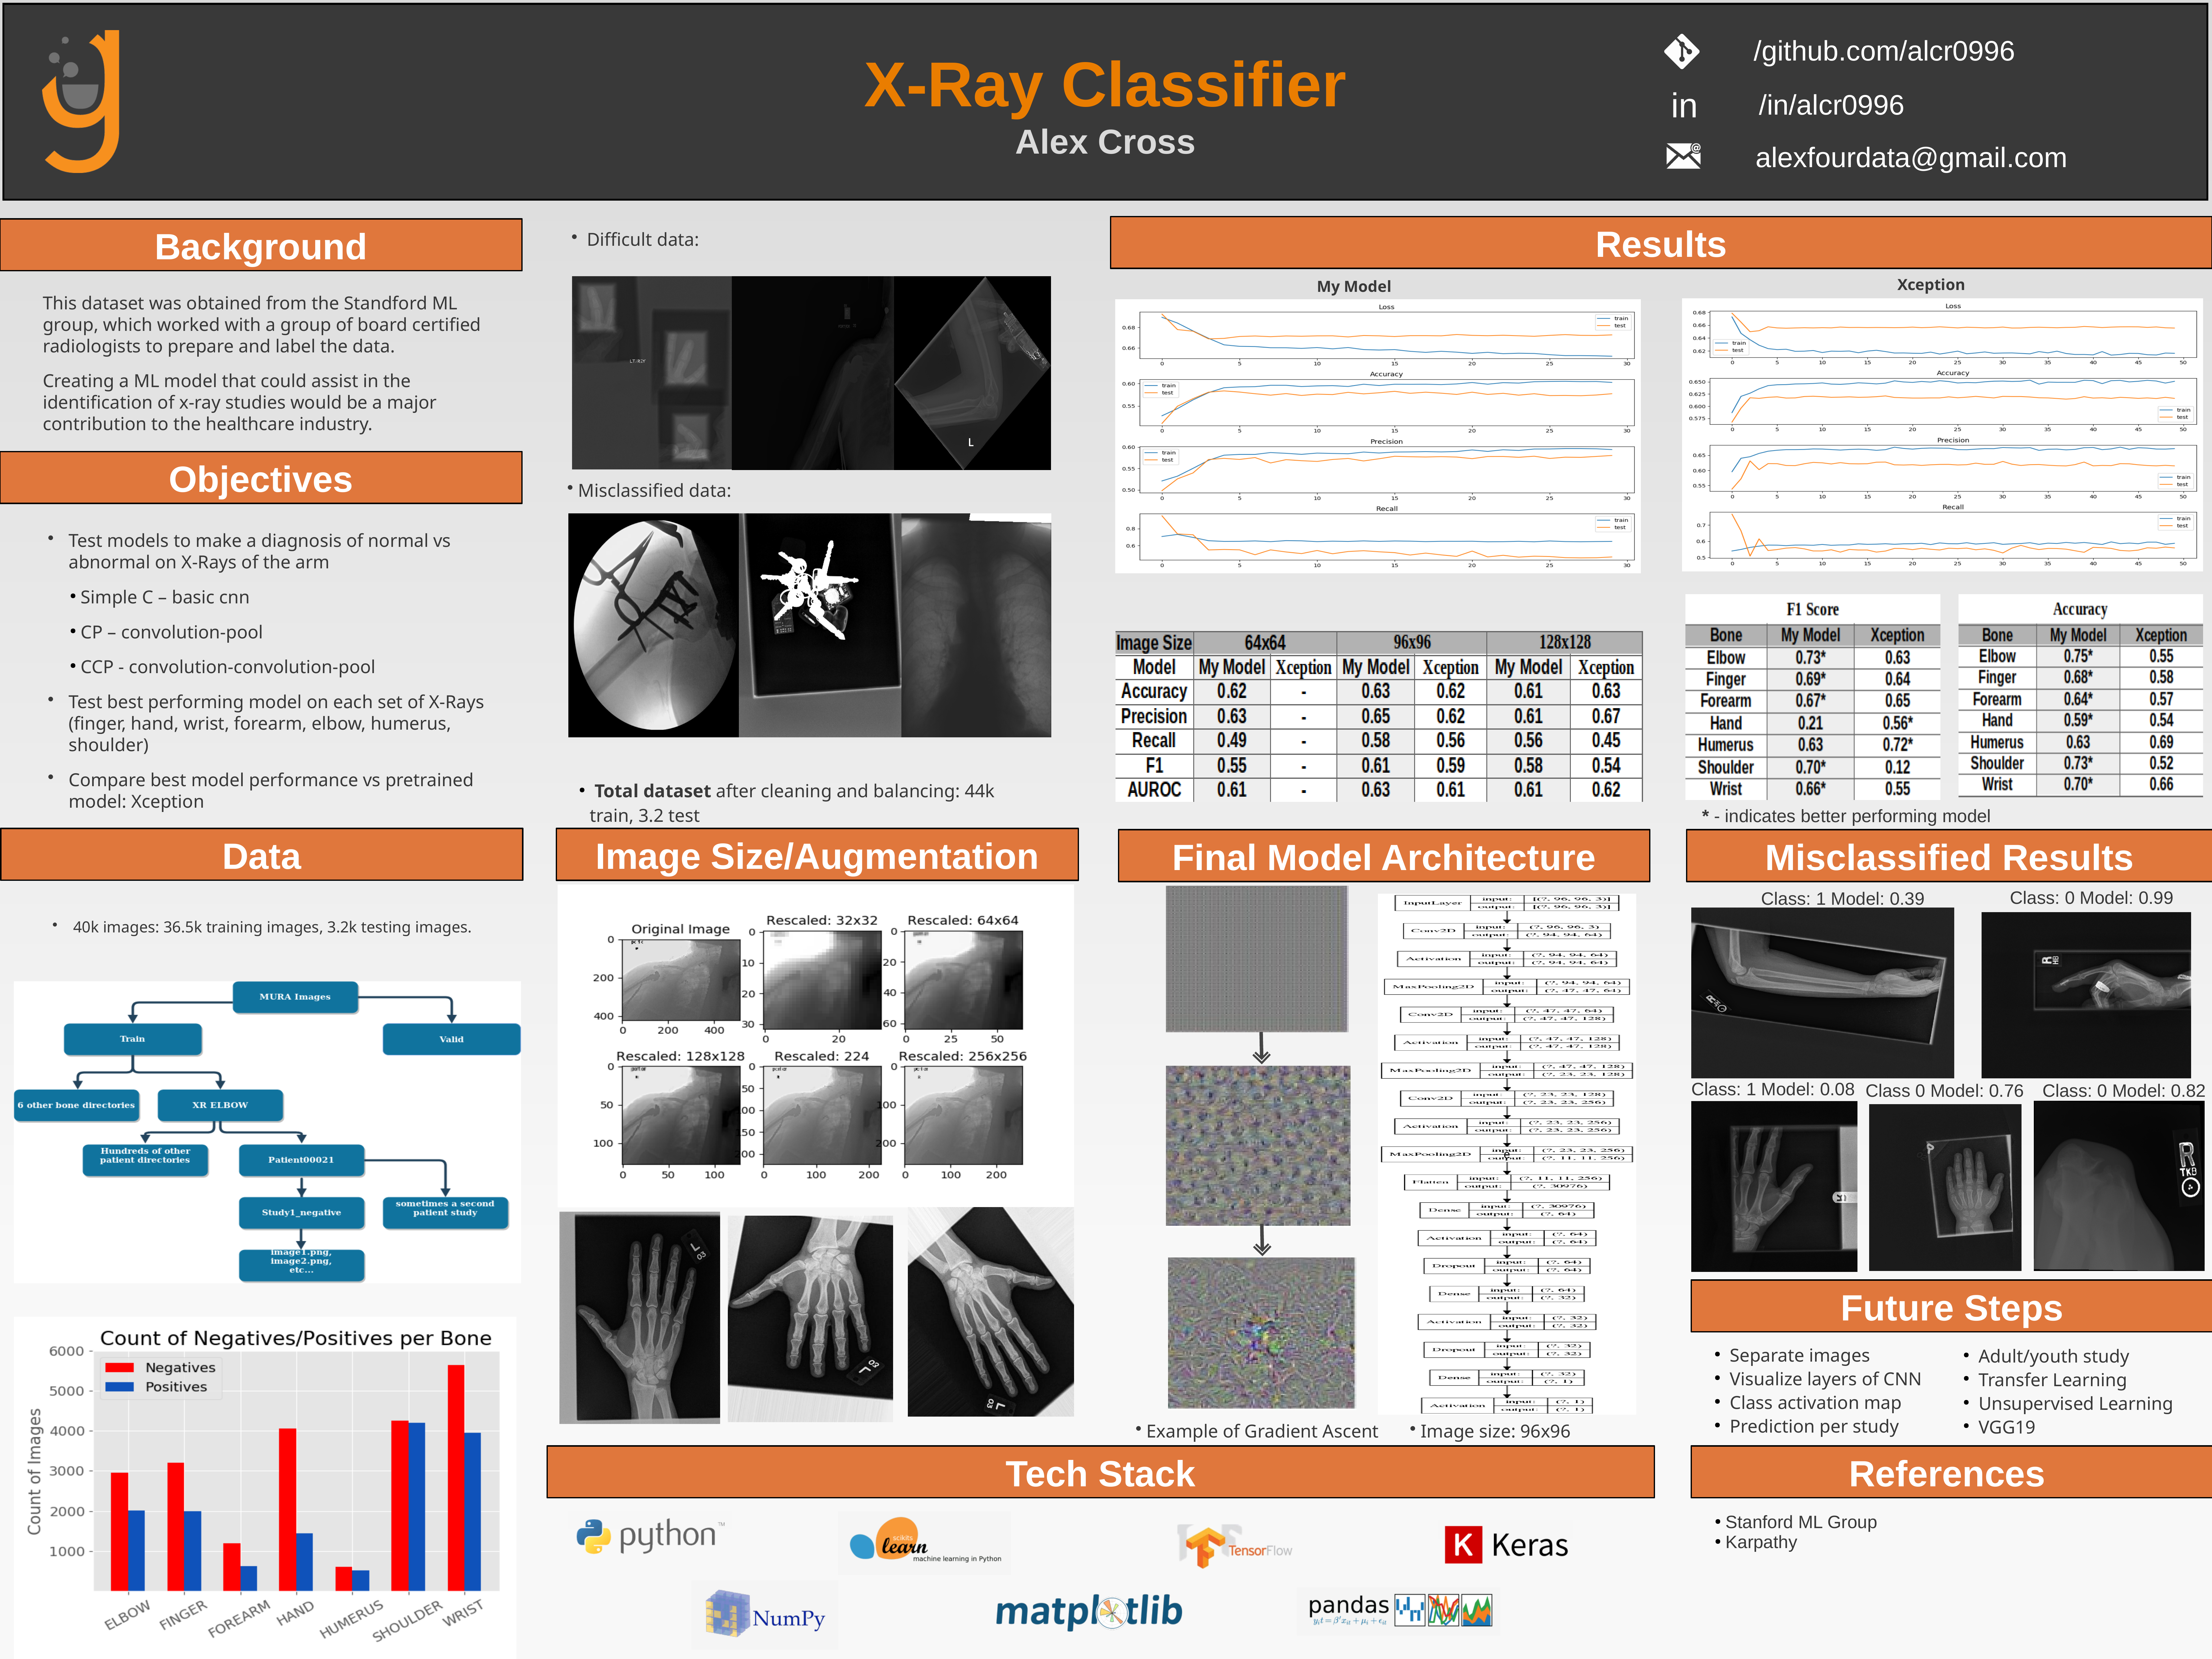

X-Ray Classifier
Alex Cross
 /github.com/alcr0996
in
 /in/alcr0996
alexfourdata@gmail.com
Results
Background
 Difficult data:
 Xception
 My Model
This dataset was obtained from the Standford ML group, which worked with a group of board certified radiologists to prepare and label the data.
Creating a ML model that could assist in the identification of x-ray studies would be a major contribution to the healthcare industry.
Objectives
Misclassified data:
Test models to make a diagnosis of normal vs abnormal on X-Rays of the arm
Simple C – basic cnn
CP – convolution-pool
CCP - convolution-convolution-pool
Test best performing model on each set of X-Rays (finger, hand, wrist, forearm, elbow, humerus, shoulder)
Compare best model performance vs pretrained model: Xception
 Total dataset after cleaning and balancing: 44k train, 3.2 test
* - indicates better performing model
Data
Image Size/Augmentation
Misclassified Results
Final Model Architecture
40k images: 36.5k training images, 3.2k testing images.
Class: 0 Model: 0.99
Class: 1 Model: 0.39
e
Class: 1 Model: 0.08
Class 0 Model: 0.76
Class: 0 Model: 0.82
Future Steps
 Separate images
 Visualize layers of CNN
 Class activation map
 Prediction per study
 Adult/youth study
 Transfer Learning
 Unsupervised Learning
 VGG19
Example of Gradient Ascent
Image size: 96x96
Tech Stack
References
Stanford ML Group
Karpathy